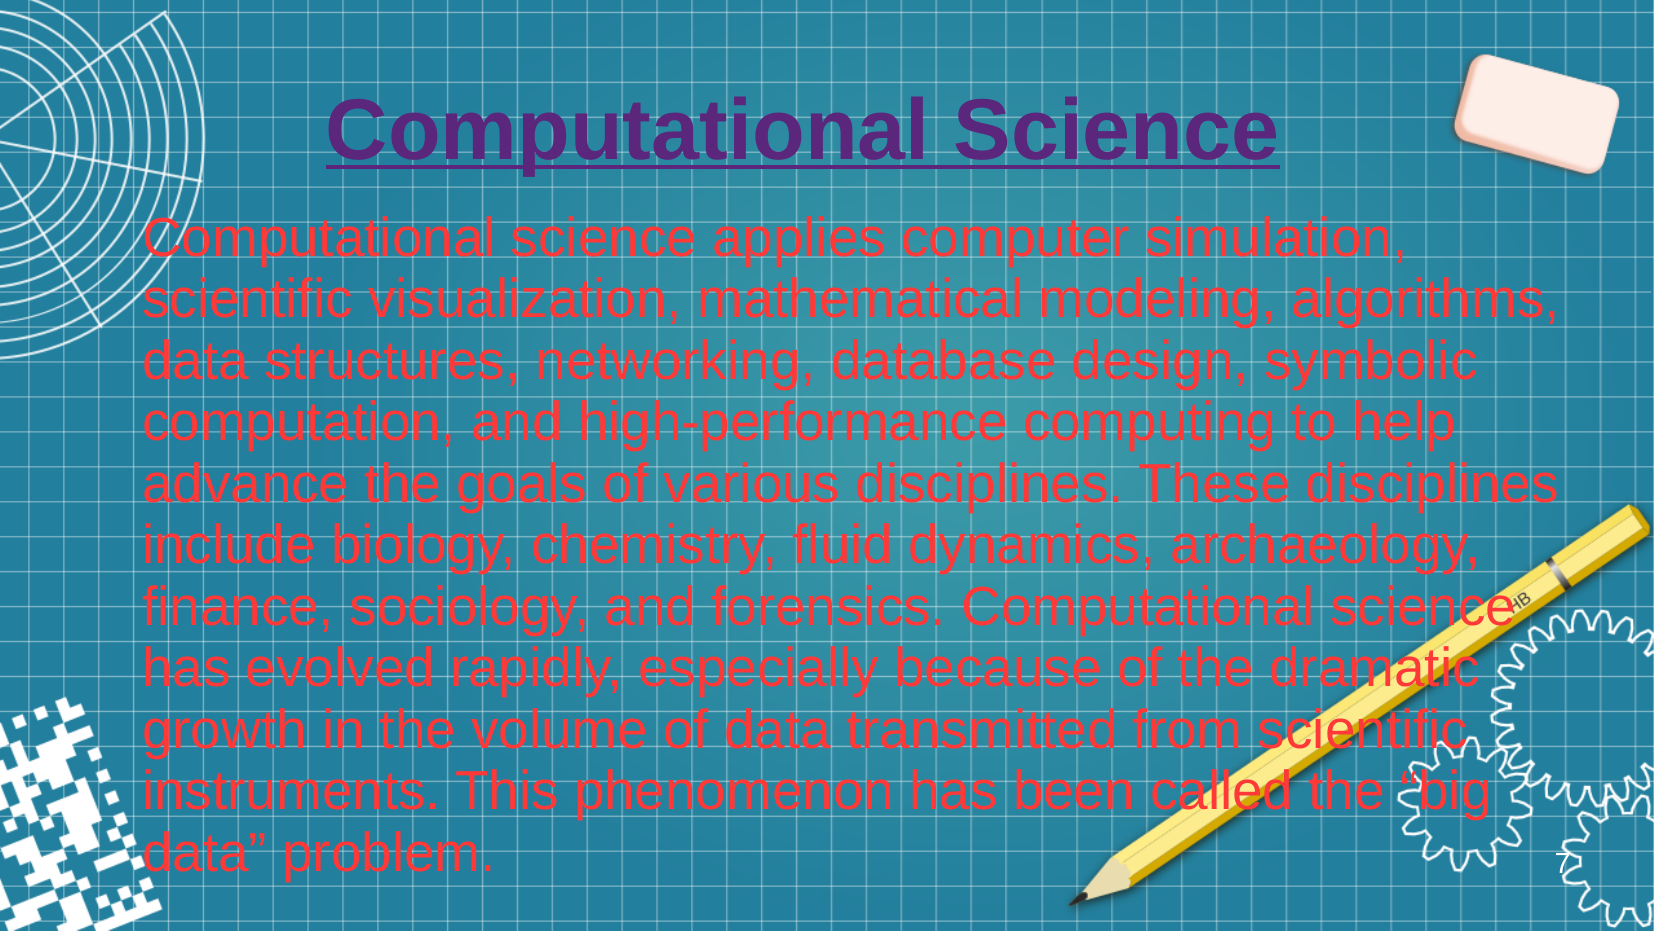

# Computational Science
Computational science applies computer simulation, scientific visualization, mathematical modeling, algorithms, data structures, networking, database design, symbolic computation, and high-performance computing to help advance the goals of various disciplines. These disciplines include biology, chemistry, fluid dynamics, archaeology, finance, sociology, and forensics. Computational science has evolved rapidly, especially because of the dramatic growth in the volume of data transmitted from scientific instruments. This phenomenon has been called the “big data” problem.
7